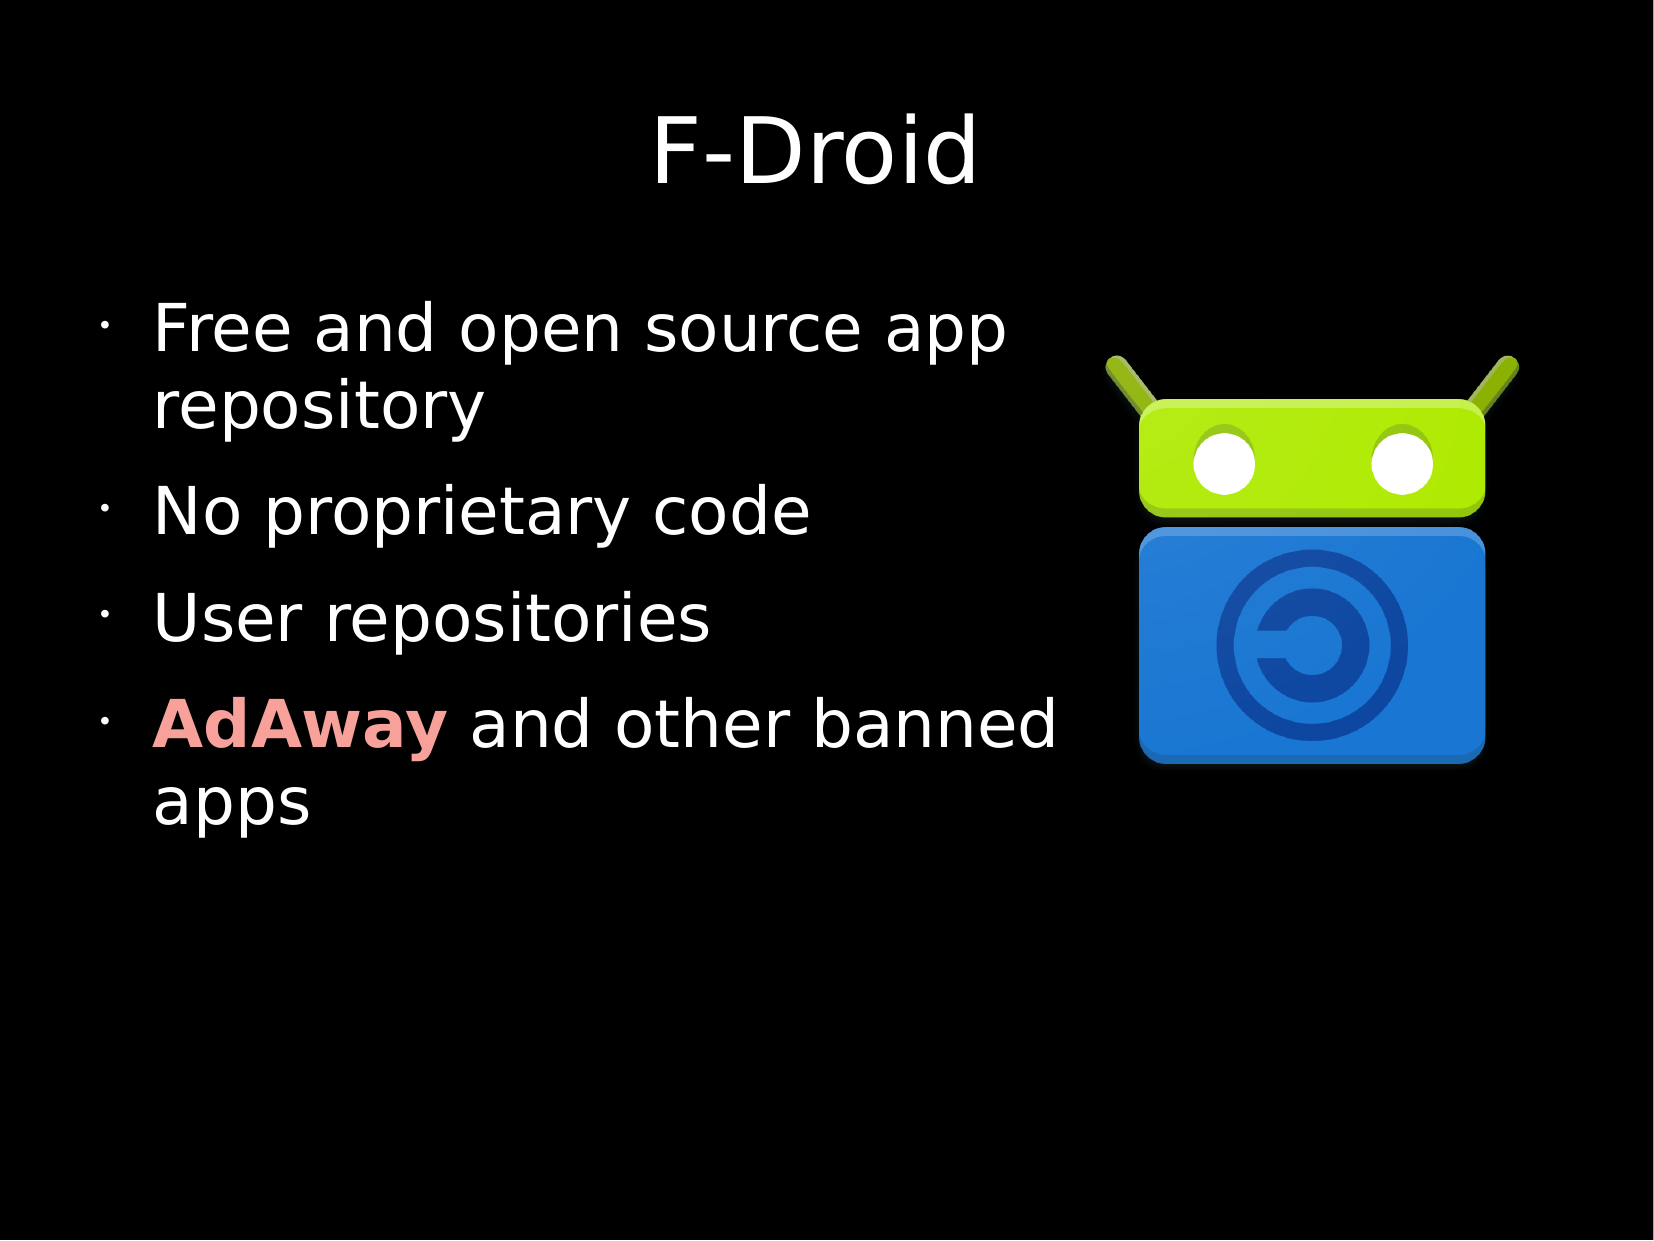

# F-Droid
Free and open source app repository
No proprietary code
User repositories
AdAway and other banned apps